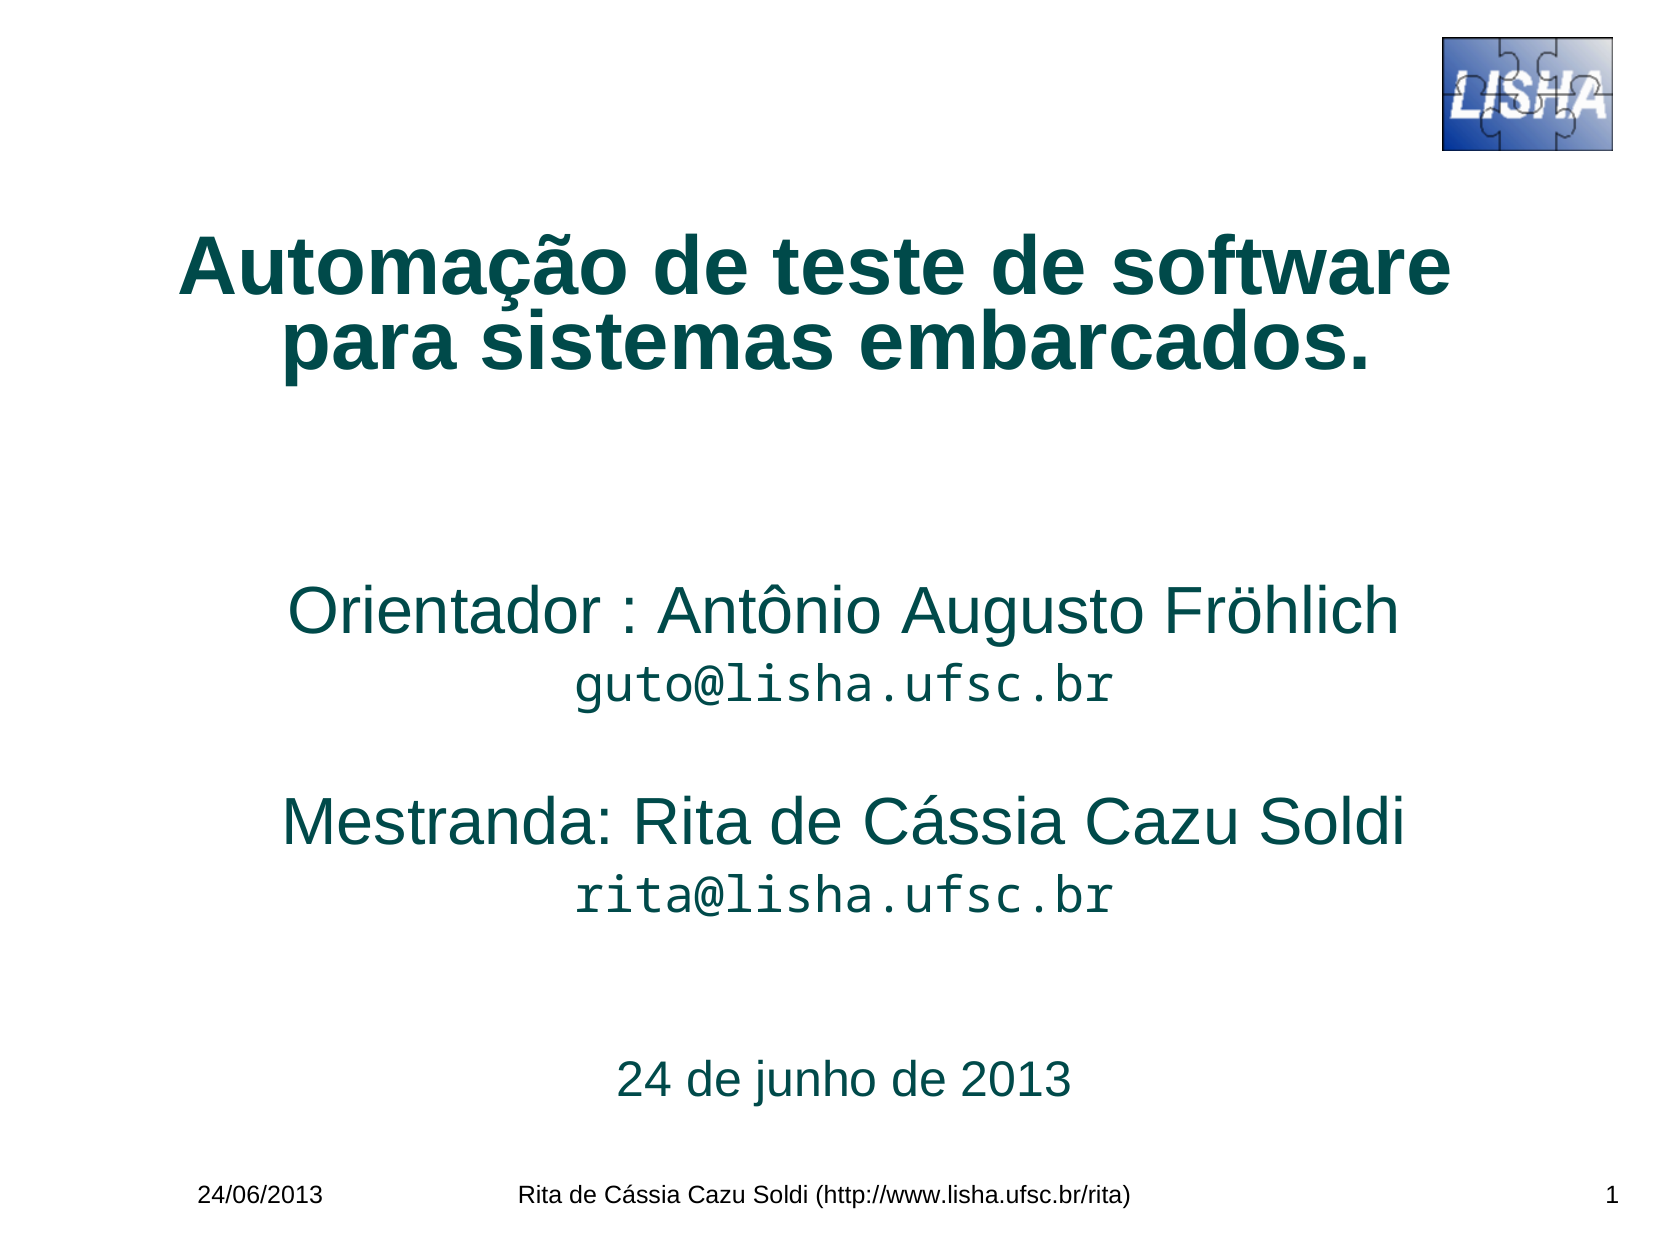

# Automação de teste de software para sistemas embarcados.
Orientador : Antônio Augusto Fröhlich
guto@lisha.ufsc.br
Mestranda: Rita de Cássia Cazu Soldi
rita@lisha.ufsc.br
24 de junho de 2013